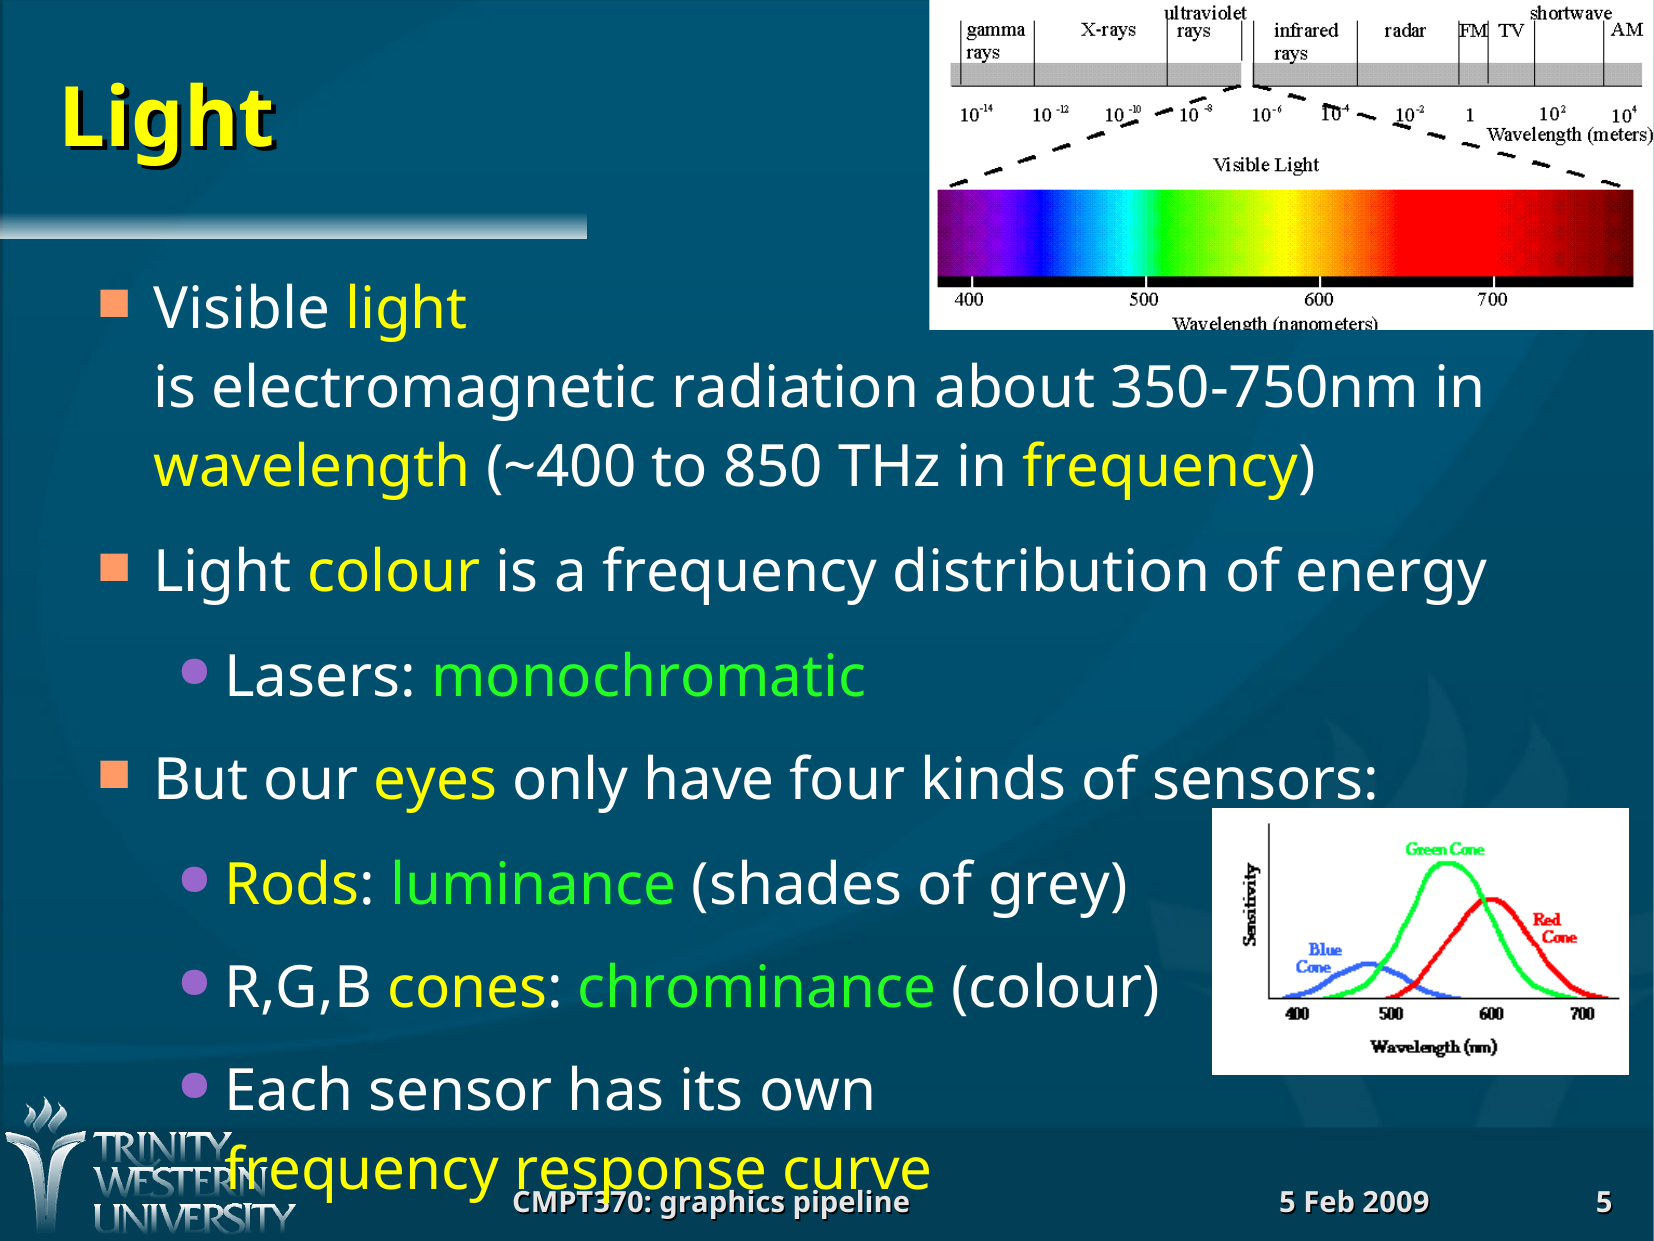

# Light
Visible light
is electromagnetic radiation about 350-750nm in wavelength (~400 to 850 THz in frequency)
Light colour is a frequency distribution of energy
Lasers: monochromatic
But our eyes only have four kinds of sensors:
Rods: luminance (shades of grey)
R,G,B cones: chrominance (colour)
Each sensor has its own
frequency response curve
CMPT370: graphics pipeline
5 Feb 2009
5